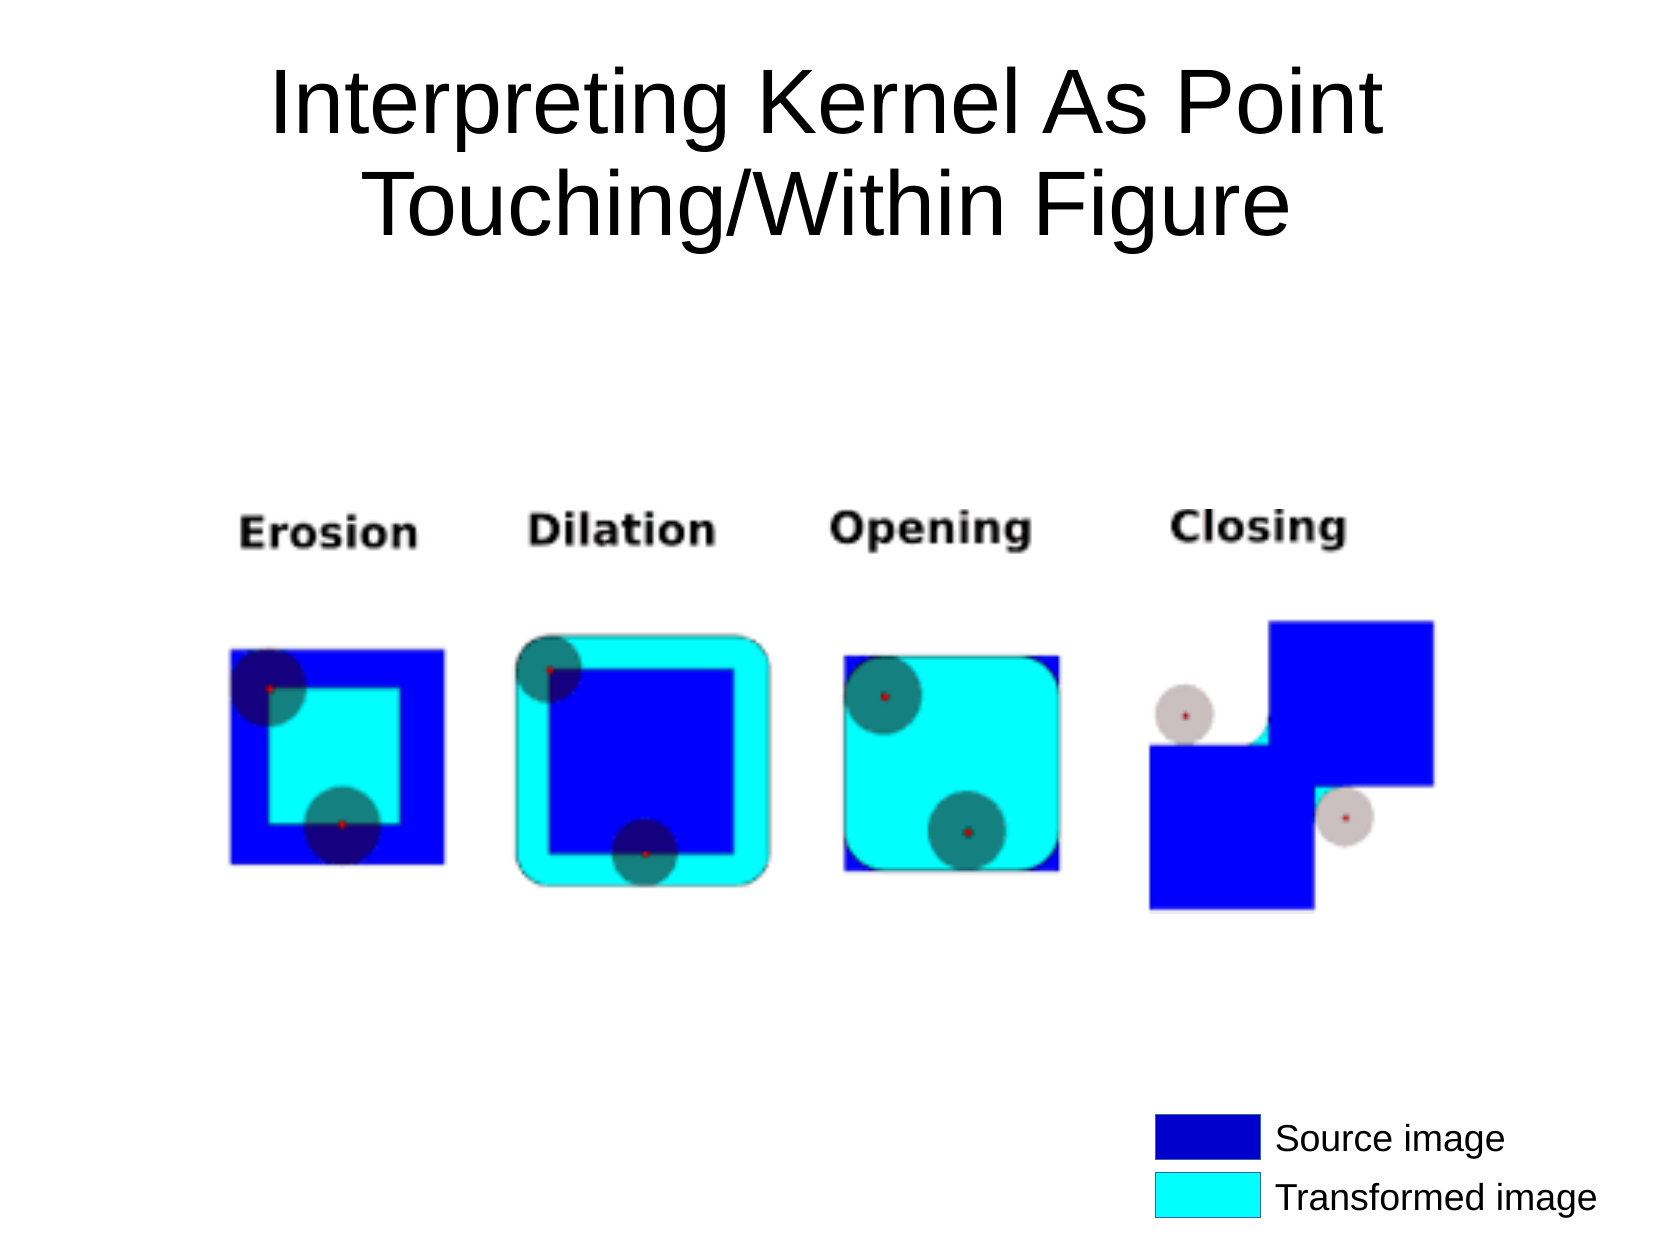

# Interpreting Kernel As Point Touching/Within Figure
Source image
Transformed image